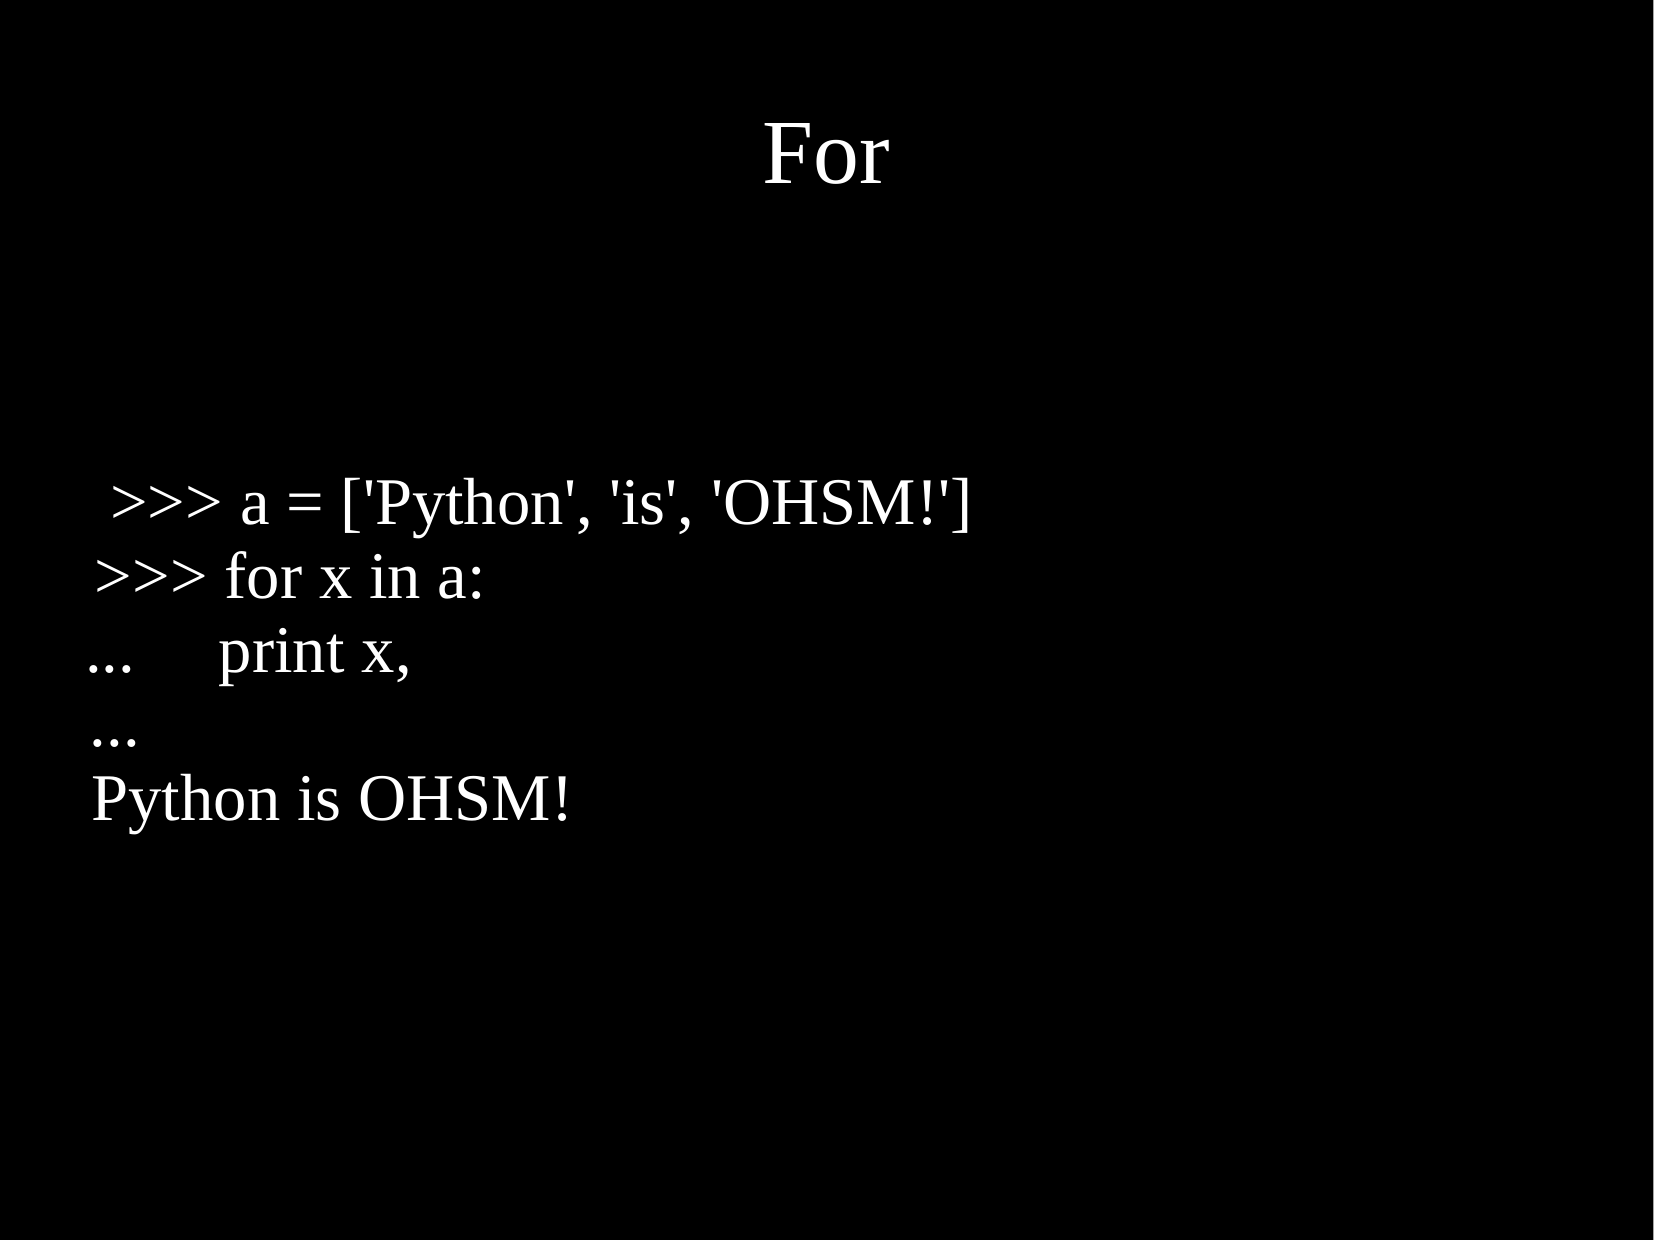

# For
>>> a = ['Python', 'is', 'OHSM!']
>>> for x in a:
... print x,
...
Python is OHSM!